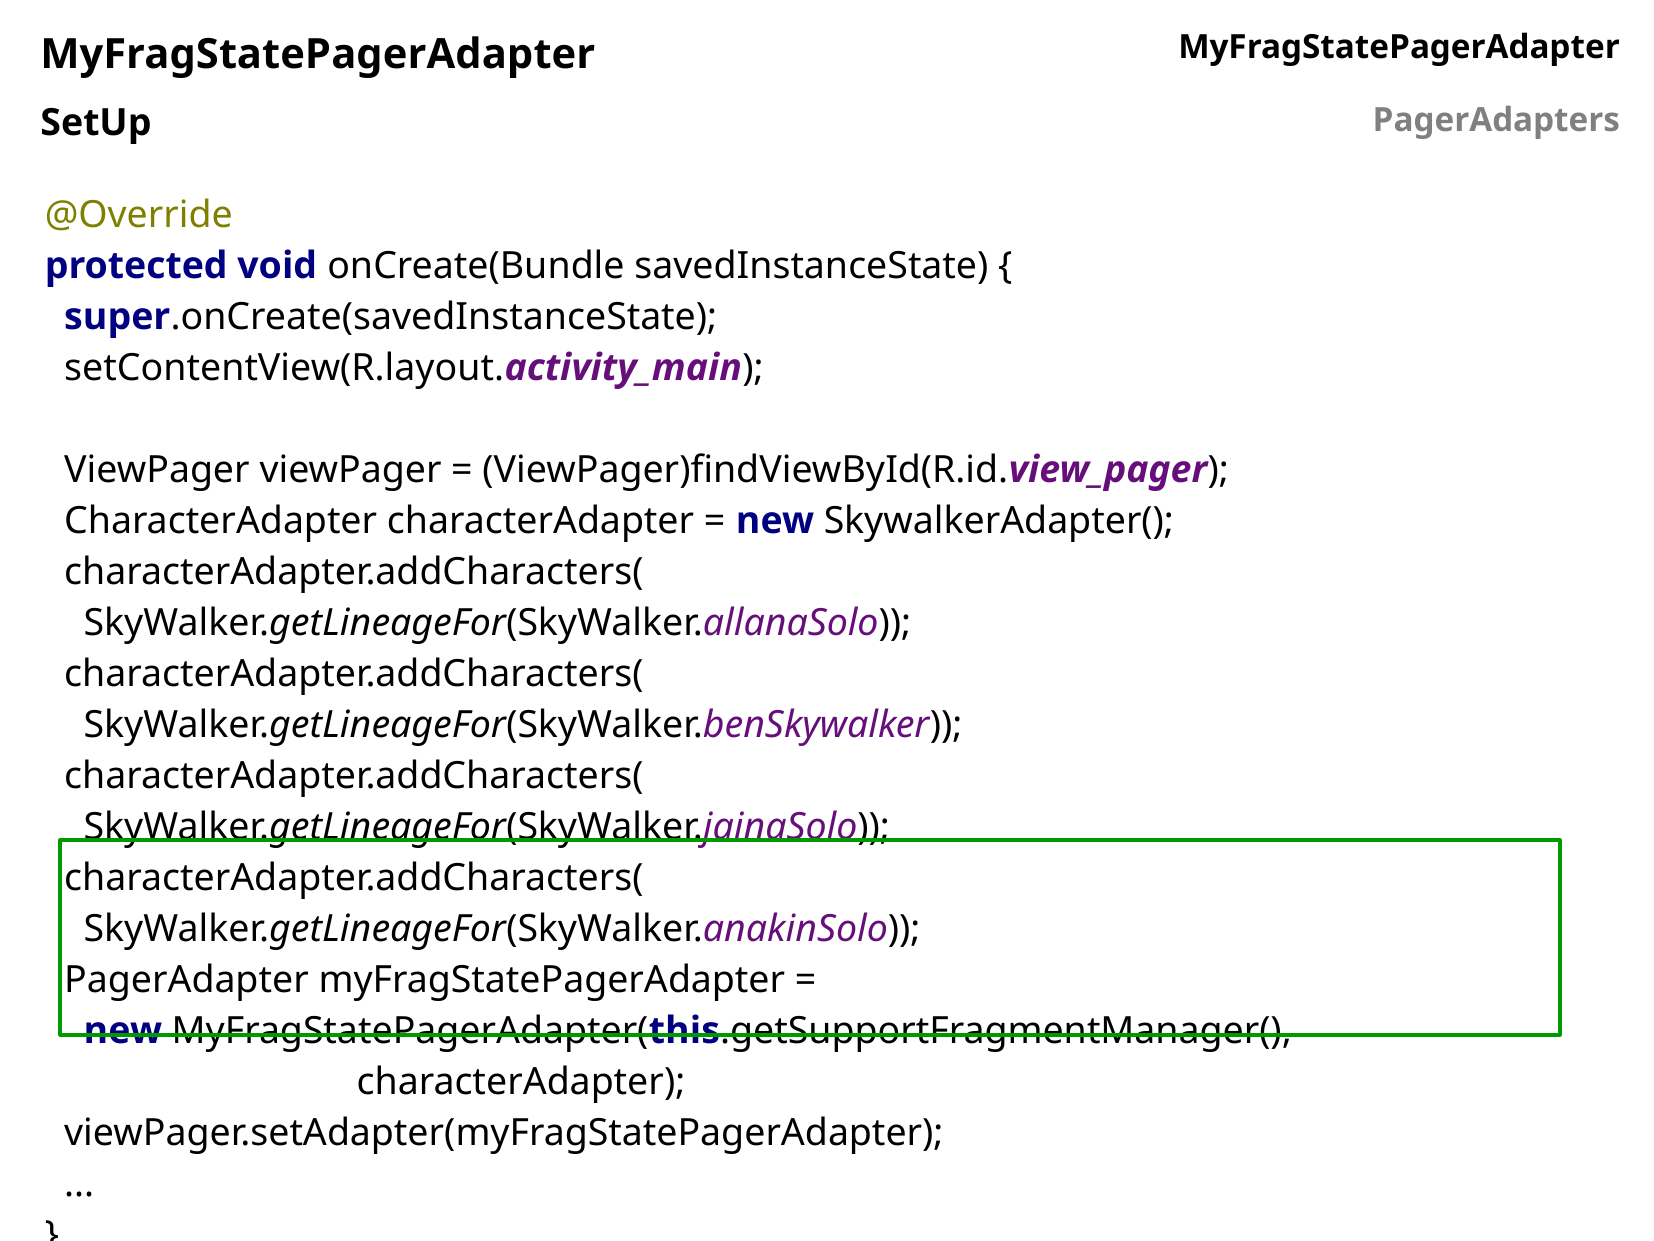

| MyFragStatePagerAdapter | MyFragStatePagerAdapter |
| --- | --- |
| SetUp | PagerAdapters |
MyPlainPagerAdapter - UML diagram
@Override
protected void onCreate(Bundle savedInstanceState) {
 super.onCreate(savedInstanceState);
 setContentView(R.layout.activity_main);
 ViewPager viewPager = (ViewPager)findViewById(R.id.view_pager);
 CharacterAdapter characterAdapter = new SkywalkerAdapter();
 characterAdapter.addCharacters(
 SkyWalker.getLineageFor(SkyWalker.allanaSolo));
 characterAdapter.addCharacters(
 SkyWalker.getLineageFor(SkyWalker.benSkywalker));
 characterAdapter.addCharacters(
 SkyWalker.getLineageFor(SkyWalker.jainaSolo));
 characterAdapter.addCharacters(
 SkyWalker.getLineageFor(SkyWalker.anakinSolo));
 PagerAdapter myFragStatePagerAdapter =
 new MyFragStatePagerAdapter(this.getSupportFragmentManager(),
 characterAdapter);
 viewPager.setAdapter(myFragStatePagerAdapter);
 ...
}